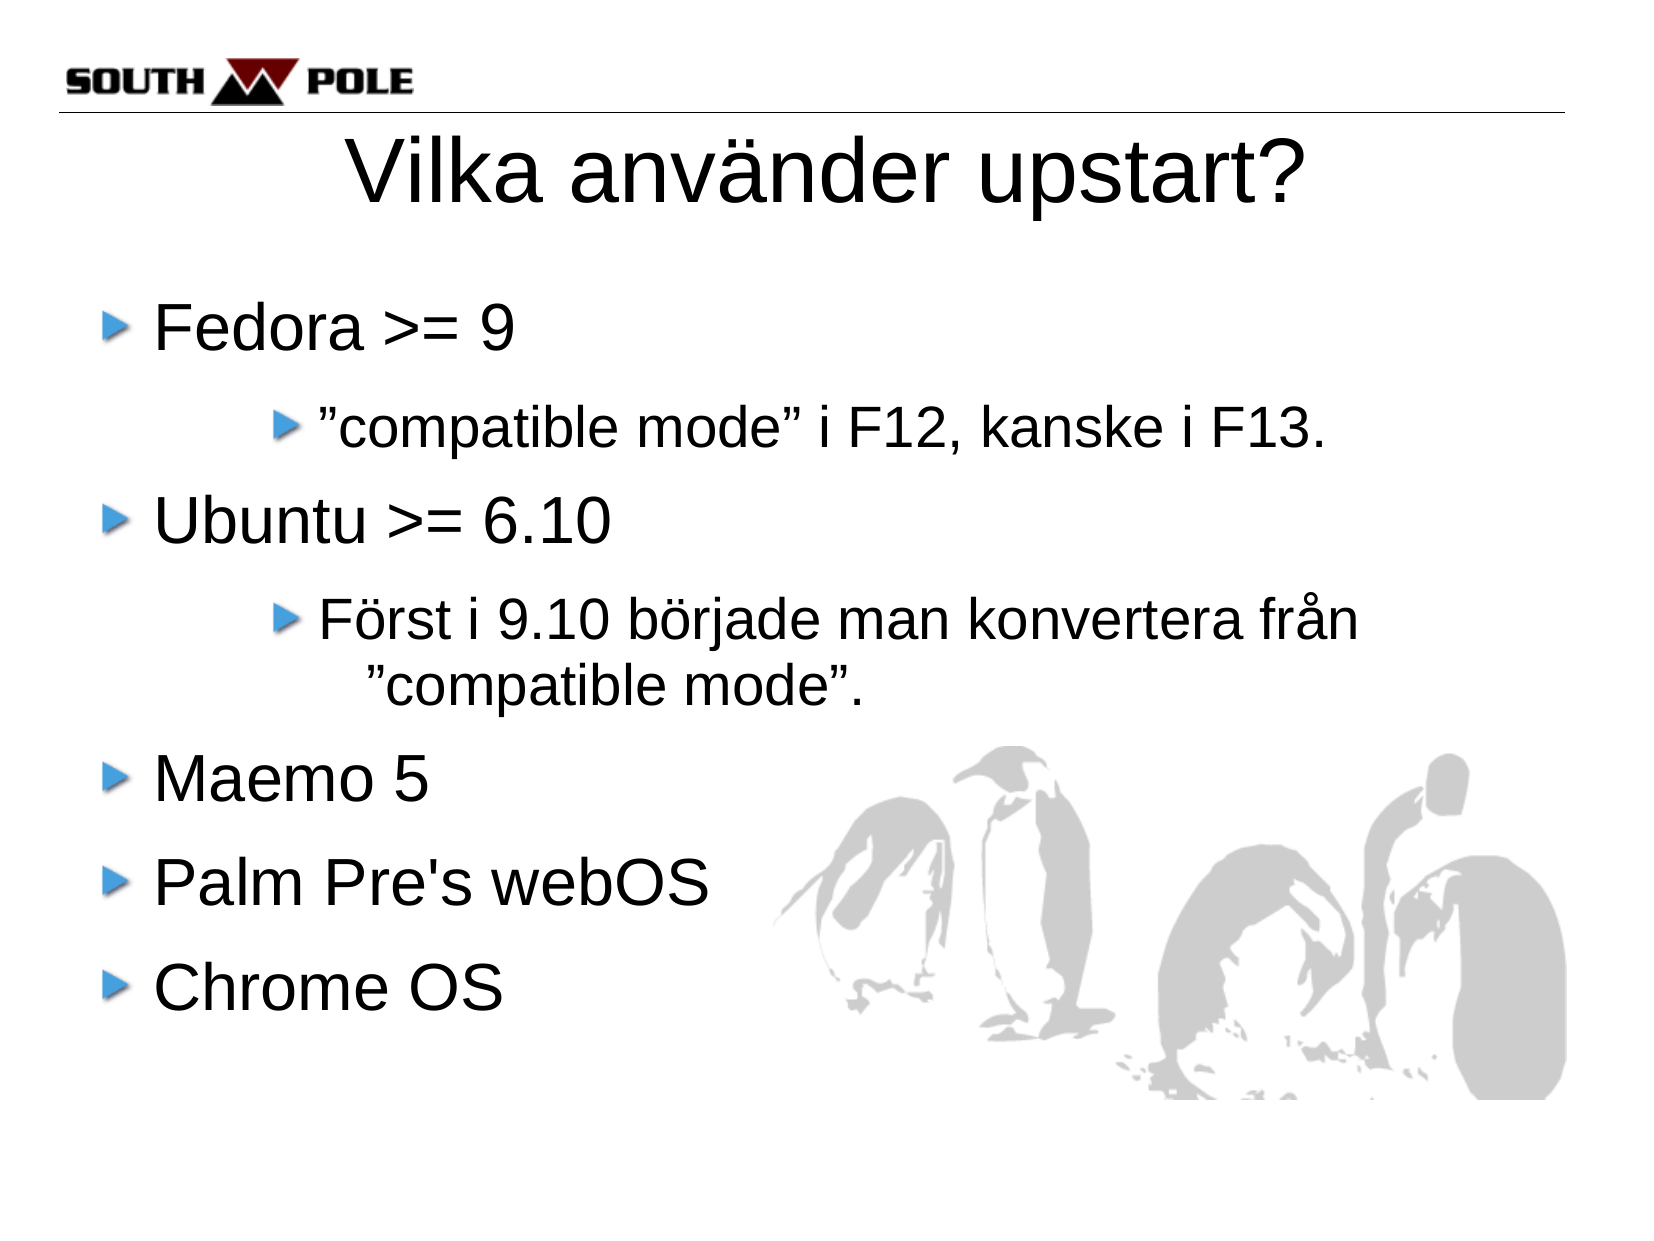

# Vilka använder upstart?
Fedora >= 9
”compatible mode” i F12, kanske i F13.
Ubuntu >= 6.10
Först i 9.10 började man konvertera från ”compatible mode”.
Maemo 5
Palm Pre's webOS
Chrome OS